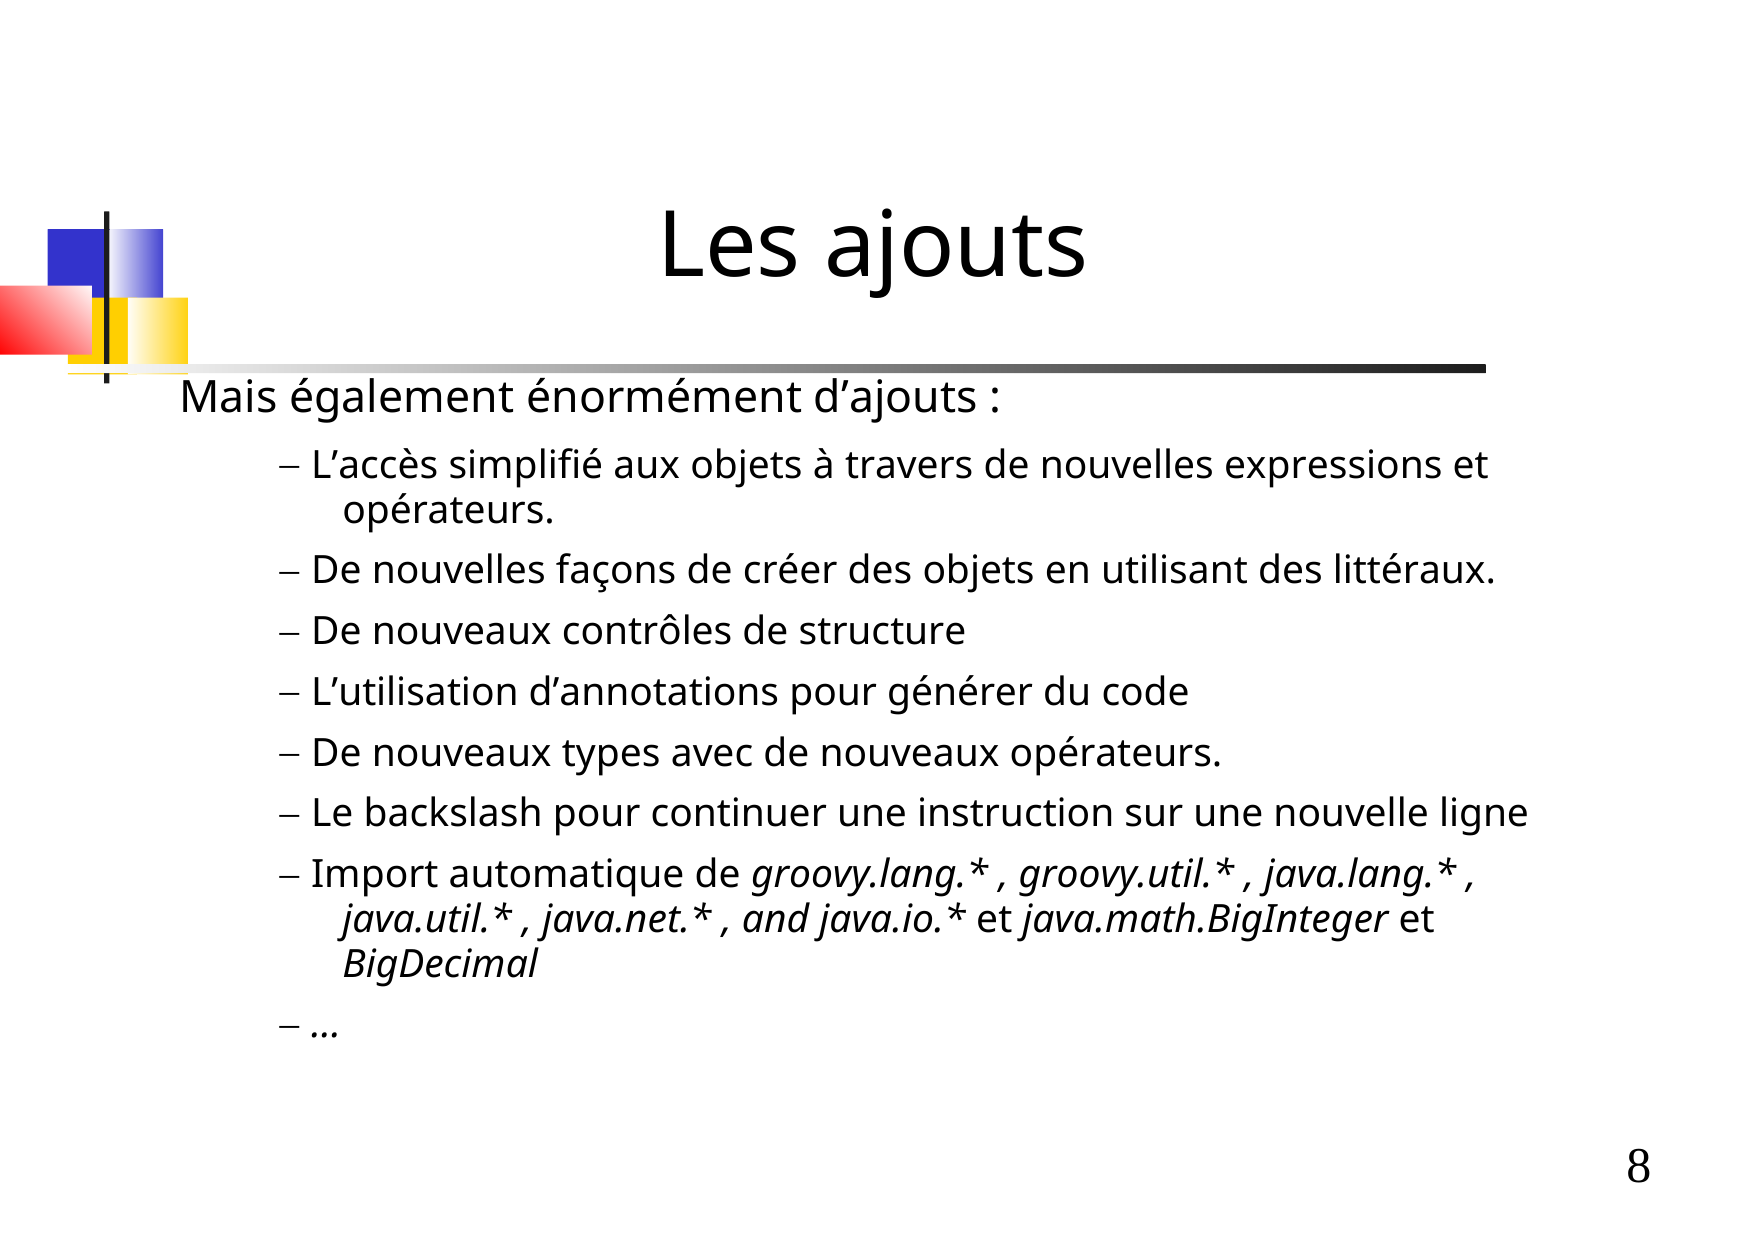

# Les ajouts
Mais également énormément d’ajouts :
L’accès simplifié aux objets à travers de nouvelles expressions et opérateurs.
De nouvelles façons de créer des objets en utilisant des littéraux.
De nouveaux contrôles de structure
L’utilisation d’annotations pour générer du code
De nouveaux types avec de nouveaux opérateurs.
Le backslash pour continuer une instruction sur une nouvelle ligne
Import automatique de groovy.lang.* , groovy.util.* , java.lang.* , java.util.* , java.net.* , and java.io.* et java.math.BigInteger et BigDecimal
...